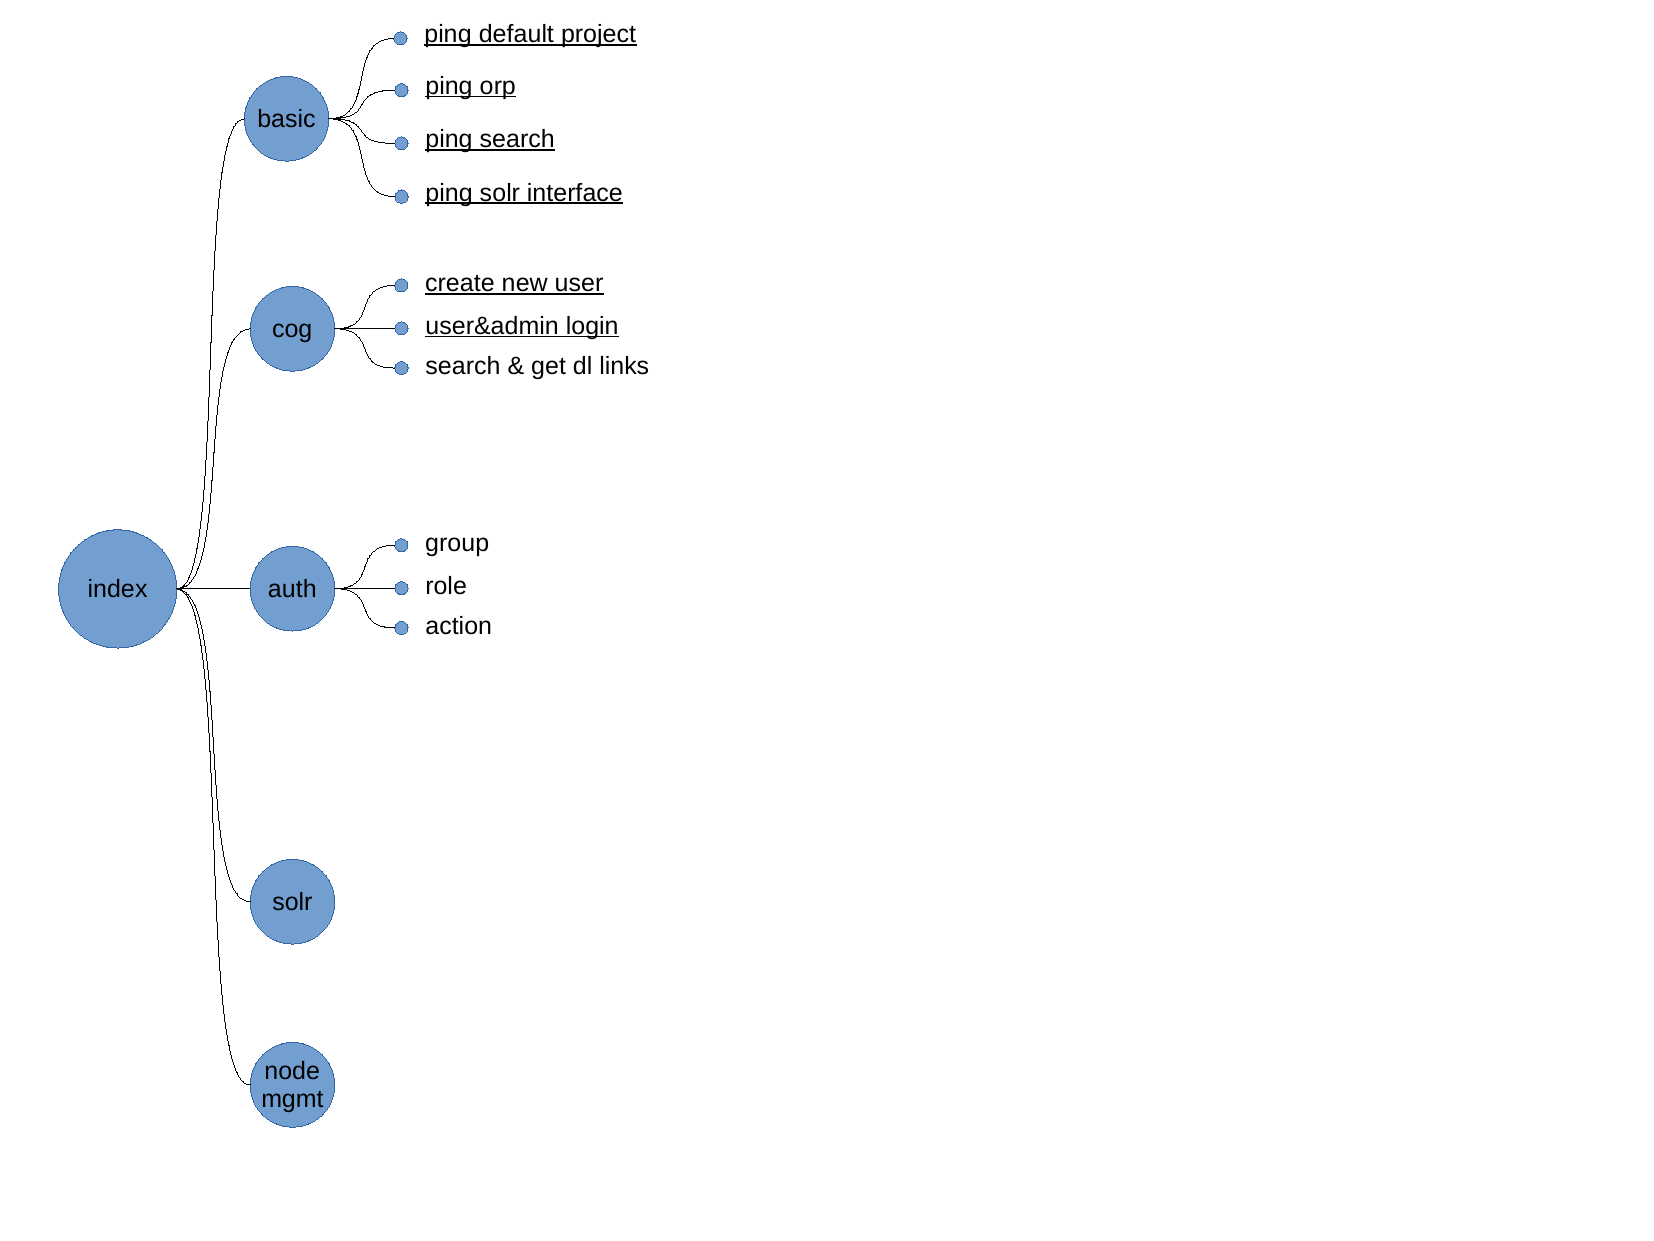

ping default project
ping orp
basic
ping search
ping solr interface
create new user
cog
user&admin login
search & get dl links
group
index
auth
role
action
solr
node
mgmt